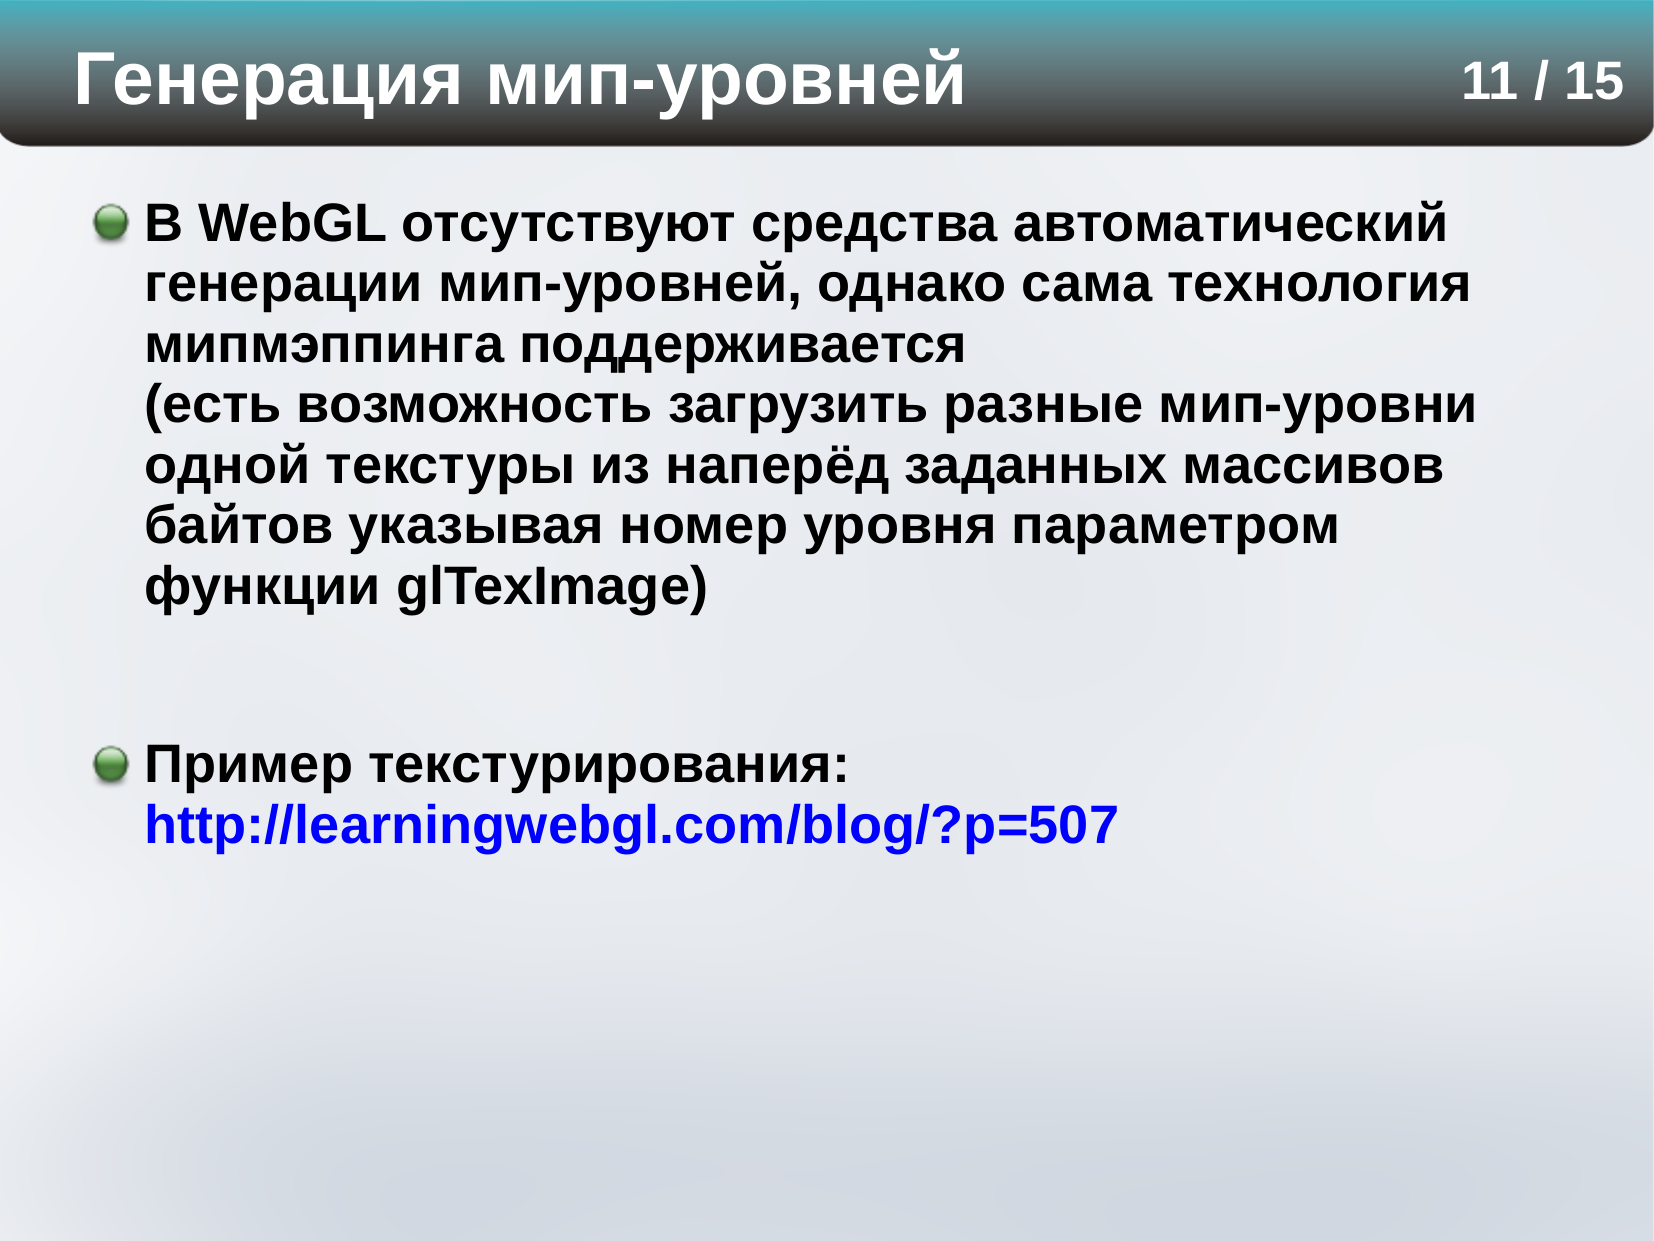

Генерация мип-уровней
В WebGL отсутствуют средства автоматический генерации мип-уровней, однако сама технология мипмэппинга поддерживается
(есть возможность загрузить разные мип-уровни одной текстуры из наперёд заданных массивов байтов указывая номер уровня параметром функции glTexImage)
Пример текстурирования: http://learningwebgl.com/blog/?p=507